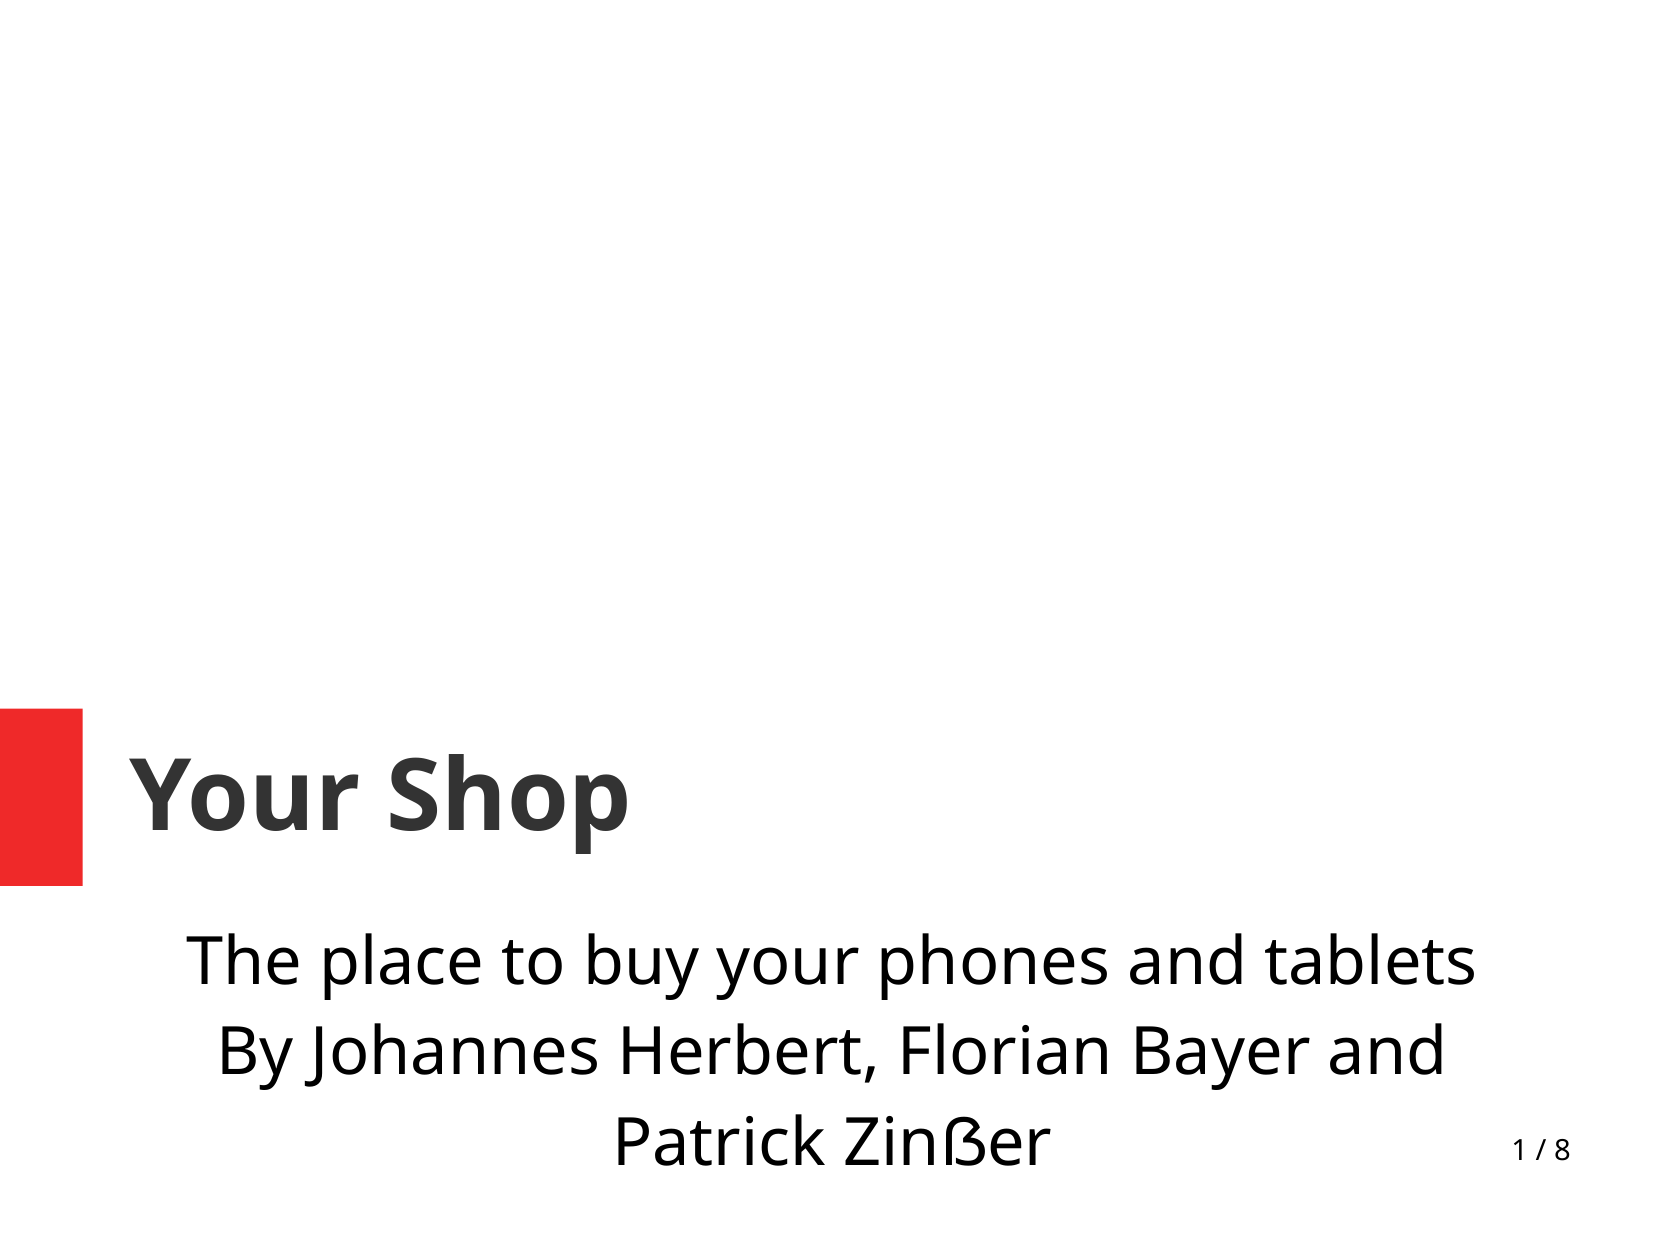

# Your Shop
The place to buy your phones and tablets
By Johannes Herbert, Florian Bayer and Patrick Zinẞer
1